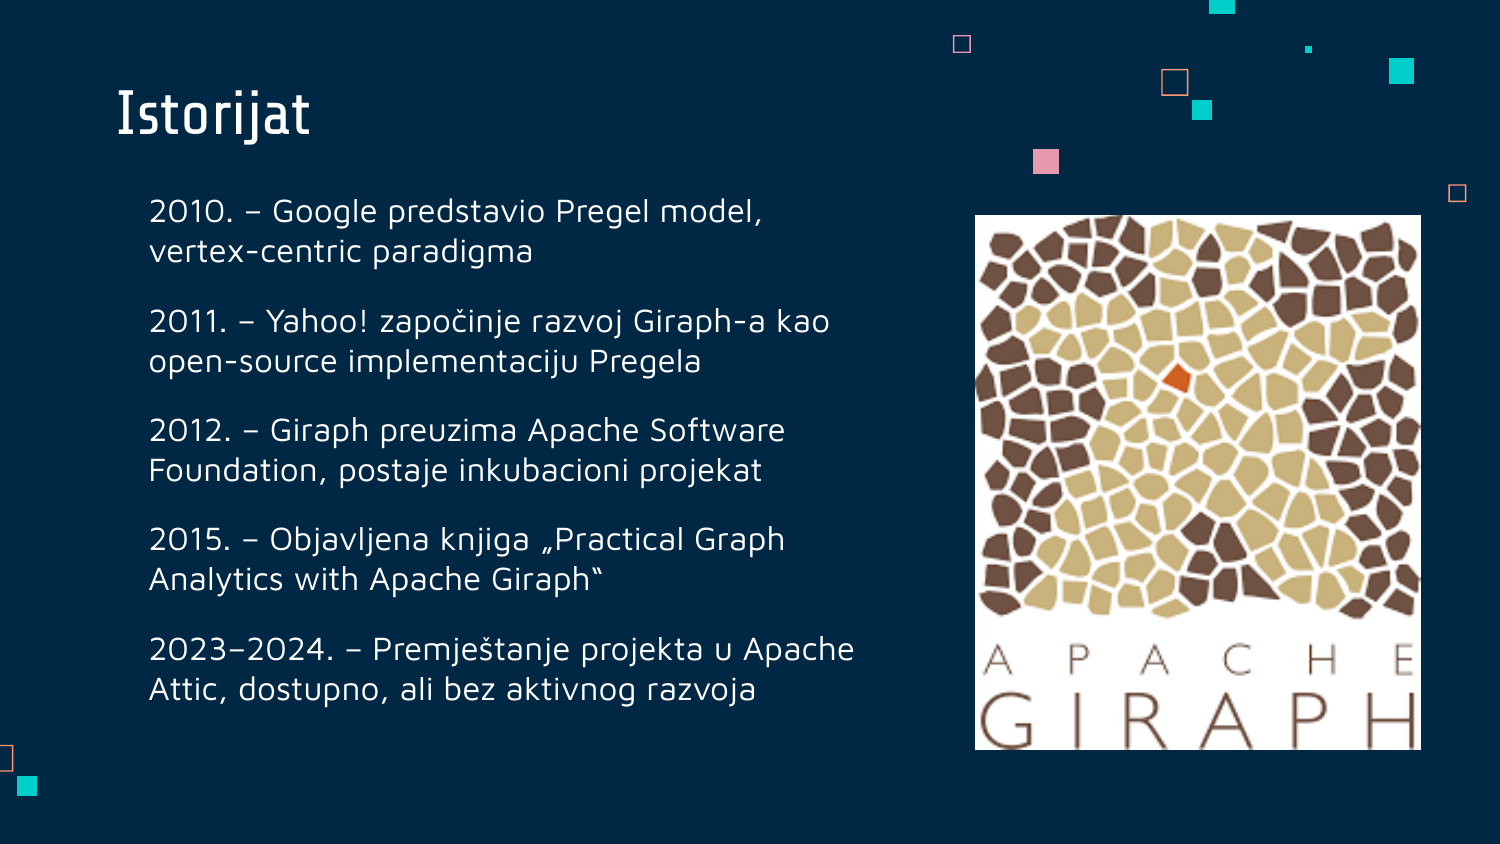

Istorijat
# 2010. – Google predstavio Pregel model, vertex-centric paradigma
2011. – Yahoo! započinje razvoj Giraph-a kao open-source implementaciju Pregela
2012. – Giraph preuzima Apache Software Foundation, postaje inkubacioni projekat
2015. – Objavljena knjiga „Practical Graph Analytics with Apache Giraph“
2023–2024. – Premještanje projekta u Apache Attic, dostupno, ali bez aktivnog razvoja